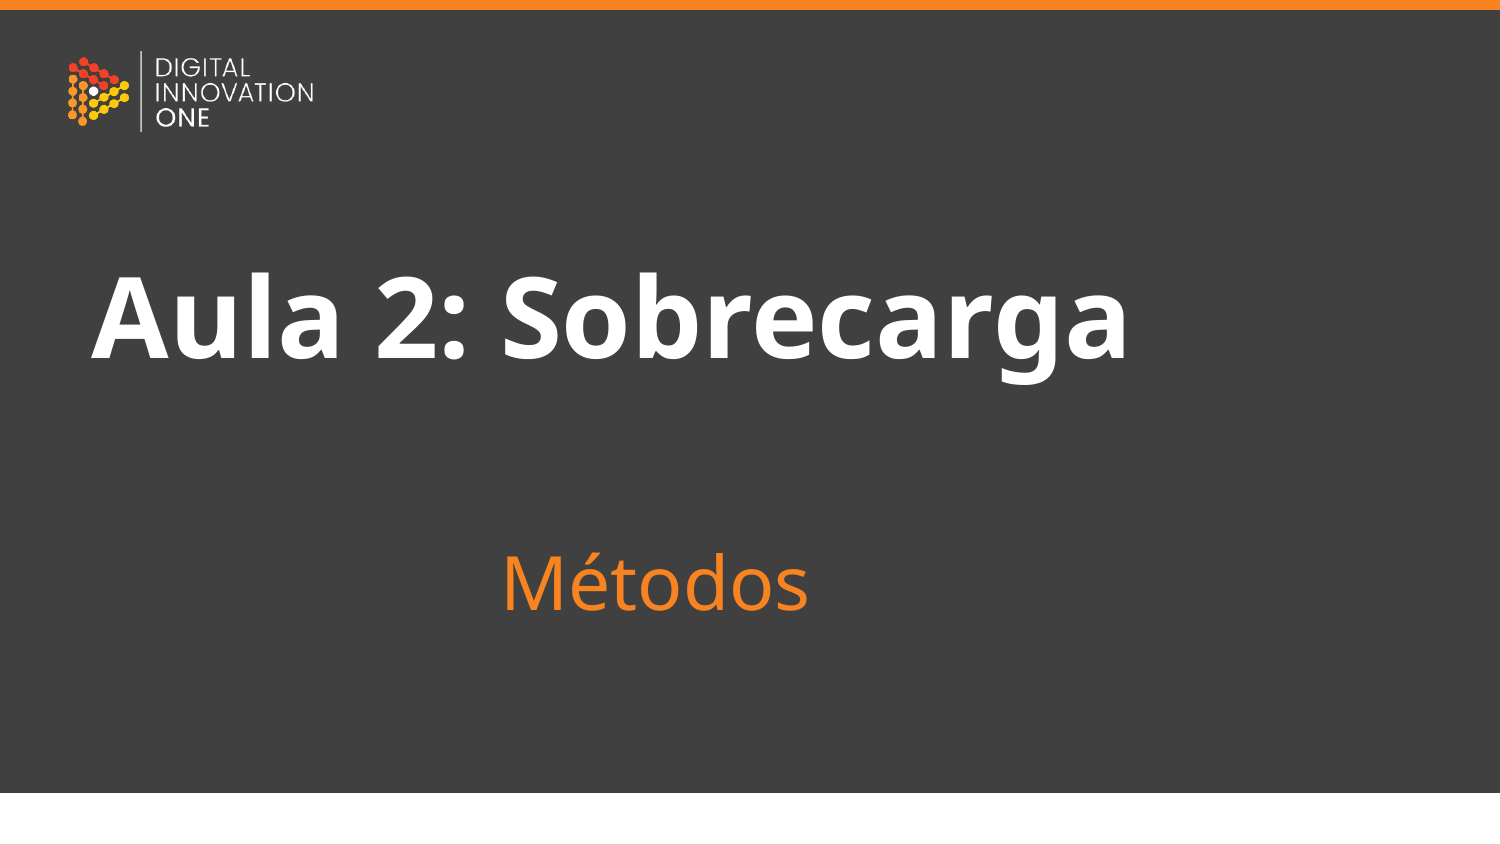

[Nome do curso]
Aula 2: Sobrecarga
[Nome da aula]
Métodos
# [Nome do palestrante] [Posição]